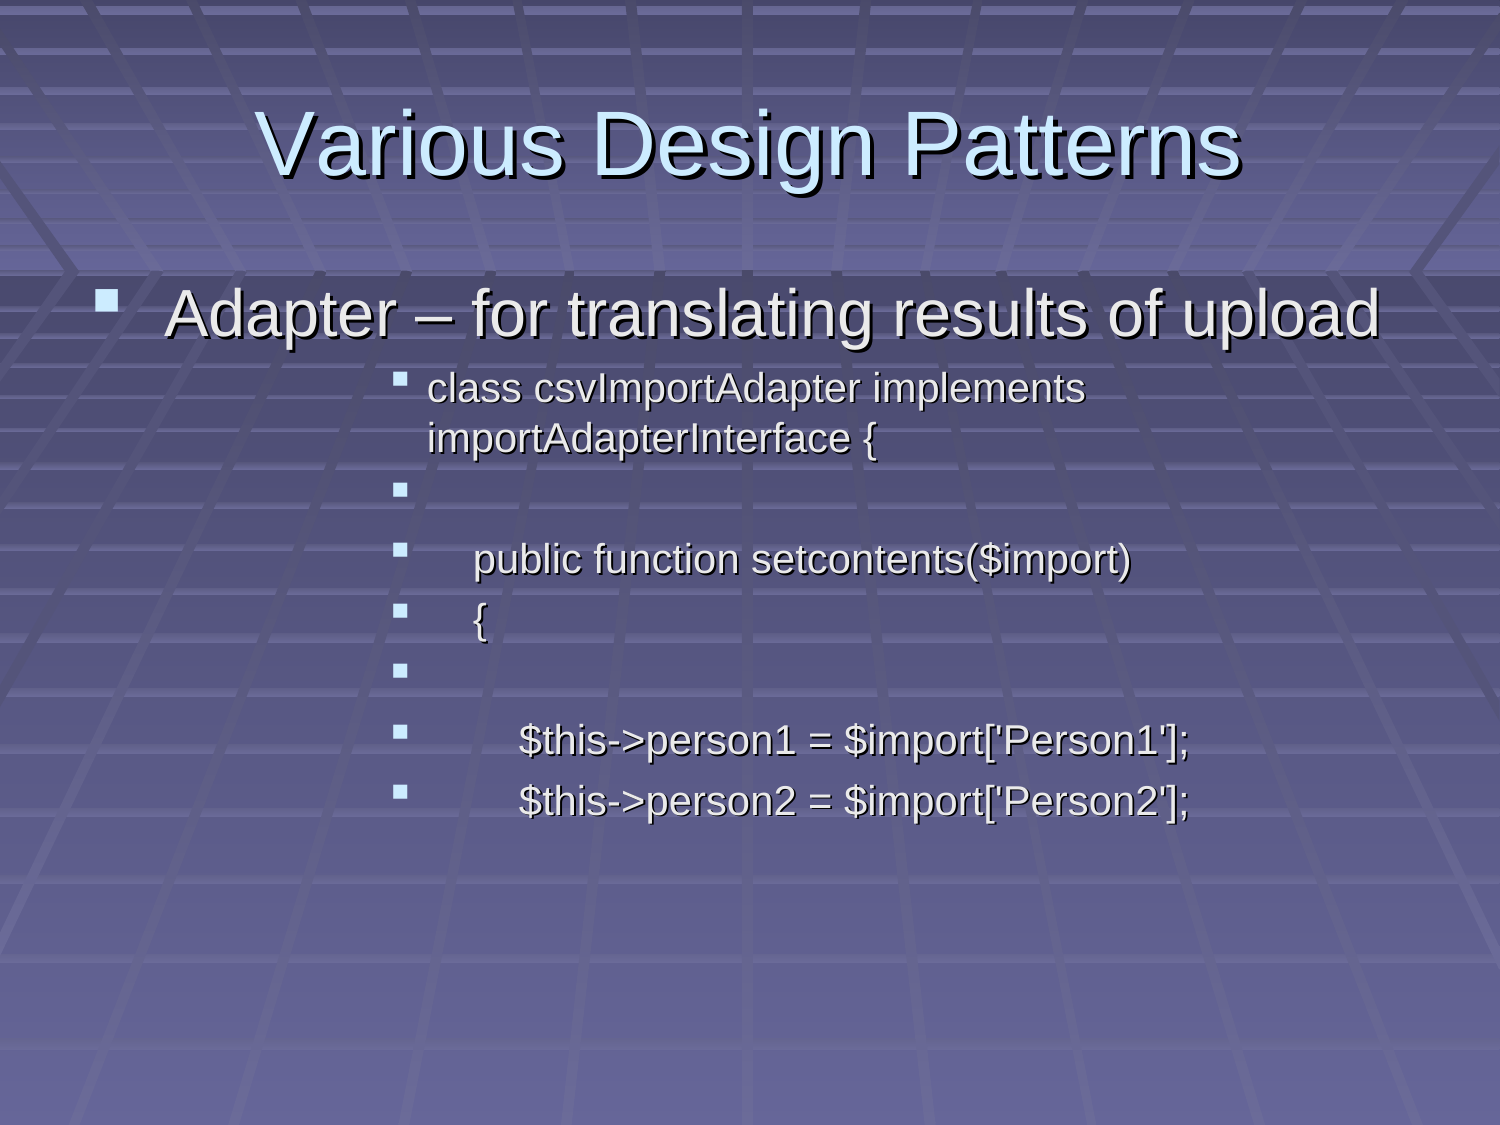

# Various Design Patterns
 Adapter – for translating results of upload
class csvImportAdapter implements importAdapterInterface {
 public function setcontents($import)
 {
 $this->person1 = $import['Person1'];
 $this->person2 = $import['Person2'];